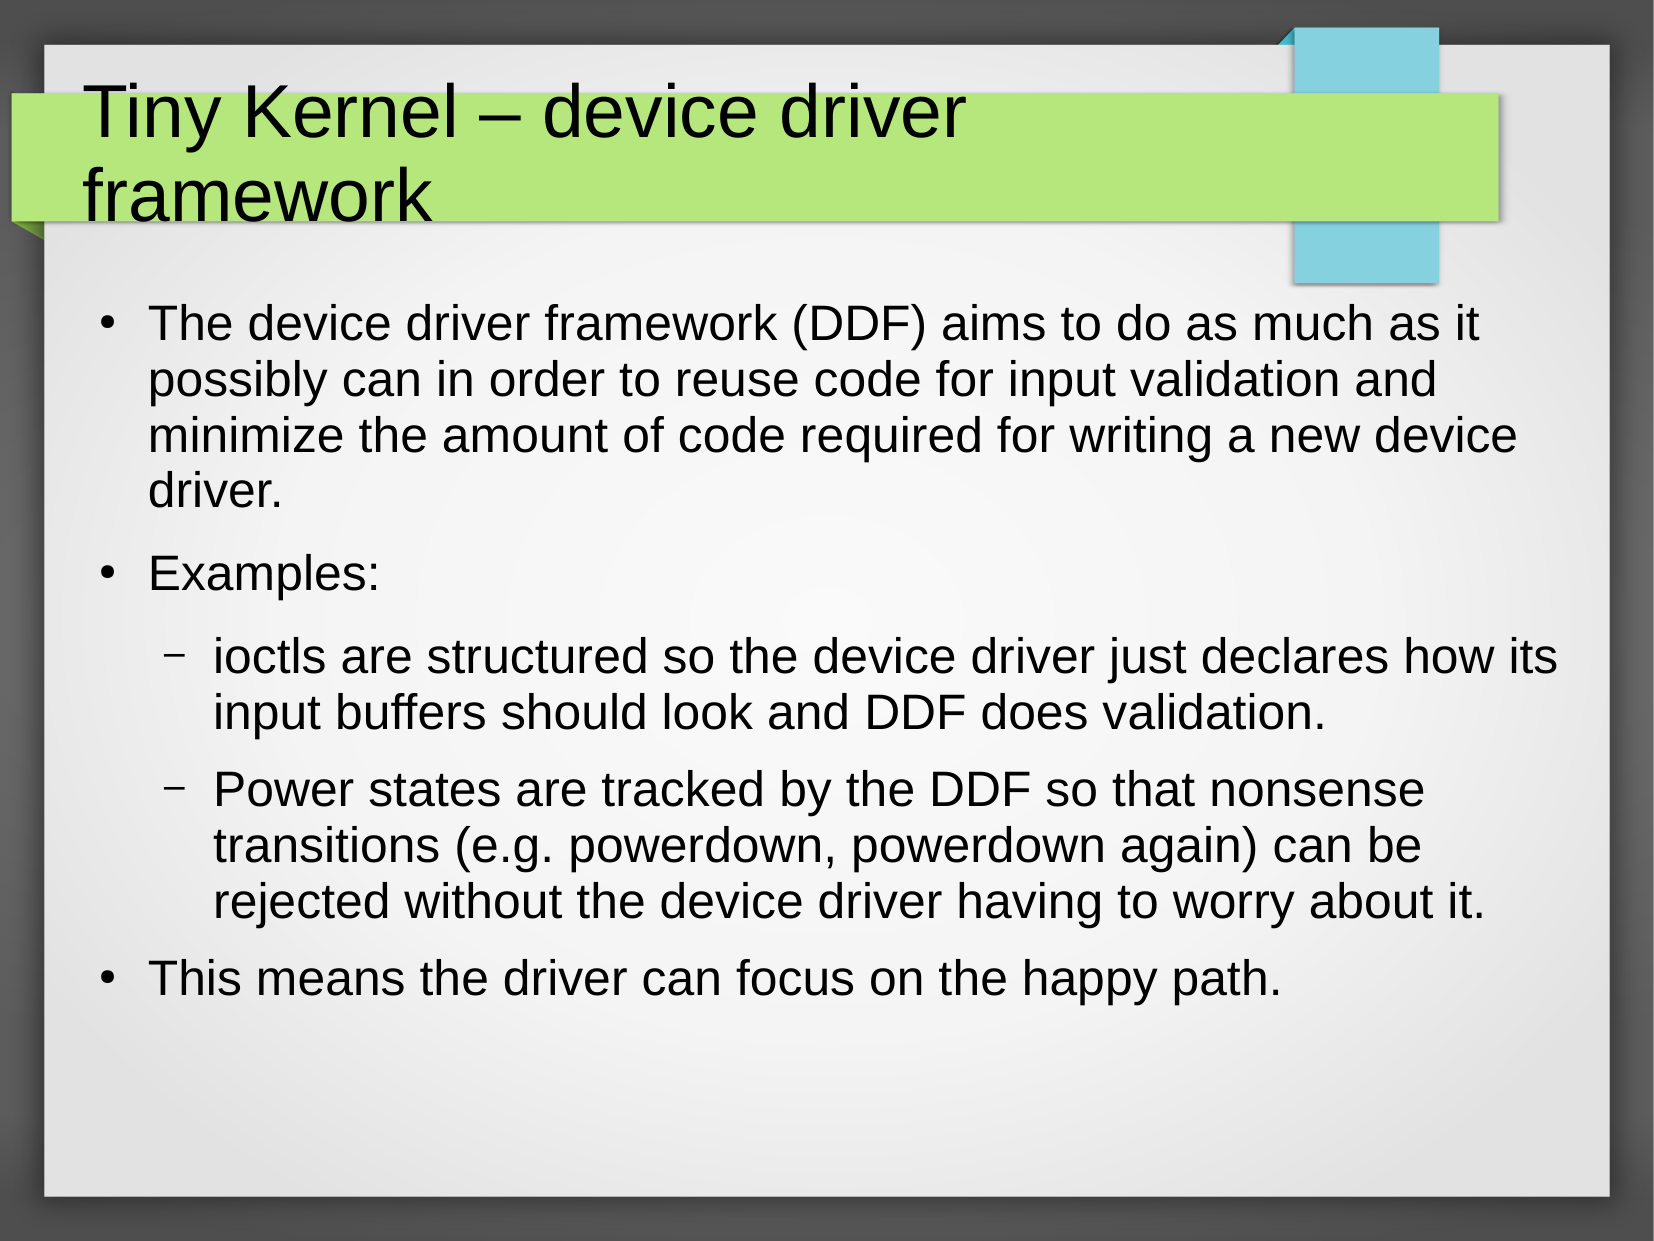

# Tiny Kernel – device driver framework
The device driver framework (DDF) aims to do as much as it possibly can in order to reuse code for input validation and minimize the amount of code required for writing a new device driver.
Examples:
ioctls are structured so the device driver just declares how its input buffers should look and DDF does validation.
Power states are tracked by the DDF so that nonsense transitions (e.g. powerdown, powerdown again) can be rejected without the device driver having to worry about it.
This means the driver can focus on the happy path.